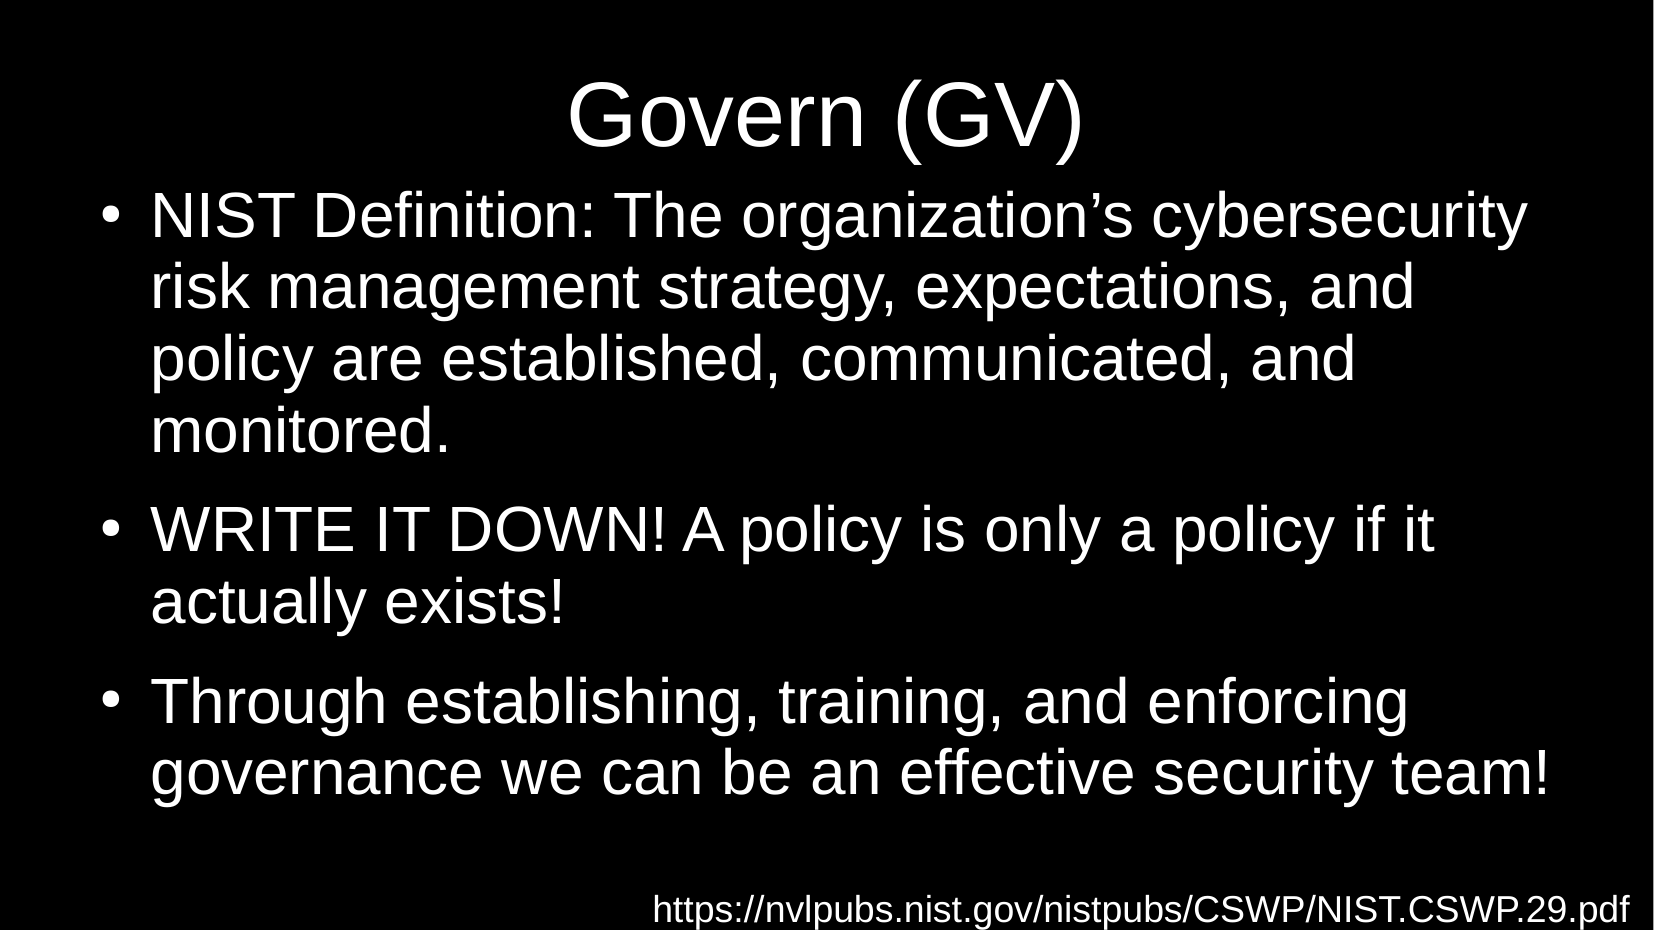

# Govern (GV)
NIST Definition: The organization’s cybersecurity risk management strategy, expectations, and policy are established, communicated, and monitored.
WRITE IT DOWN! A policy is only a policy if it actually exists!
Through establishing, training, and enforcing governance we can be an effective security team!
https://nvlpubs.nist.gov/nistpubs/CSWP/NIST.CSWP.29.pdf